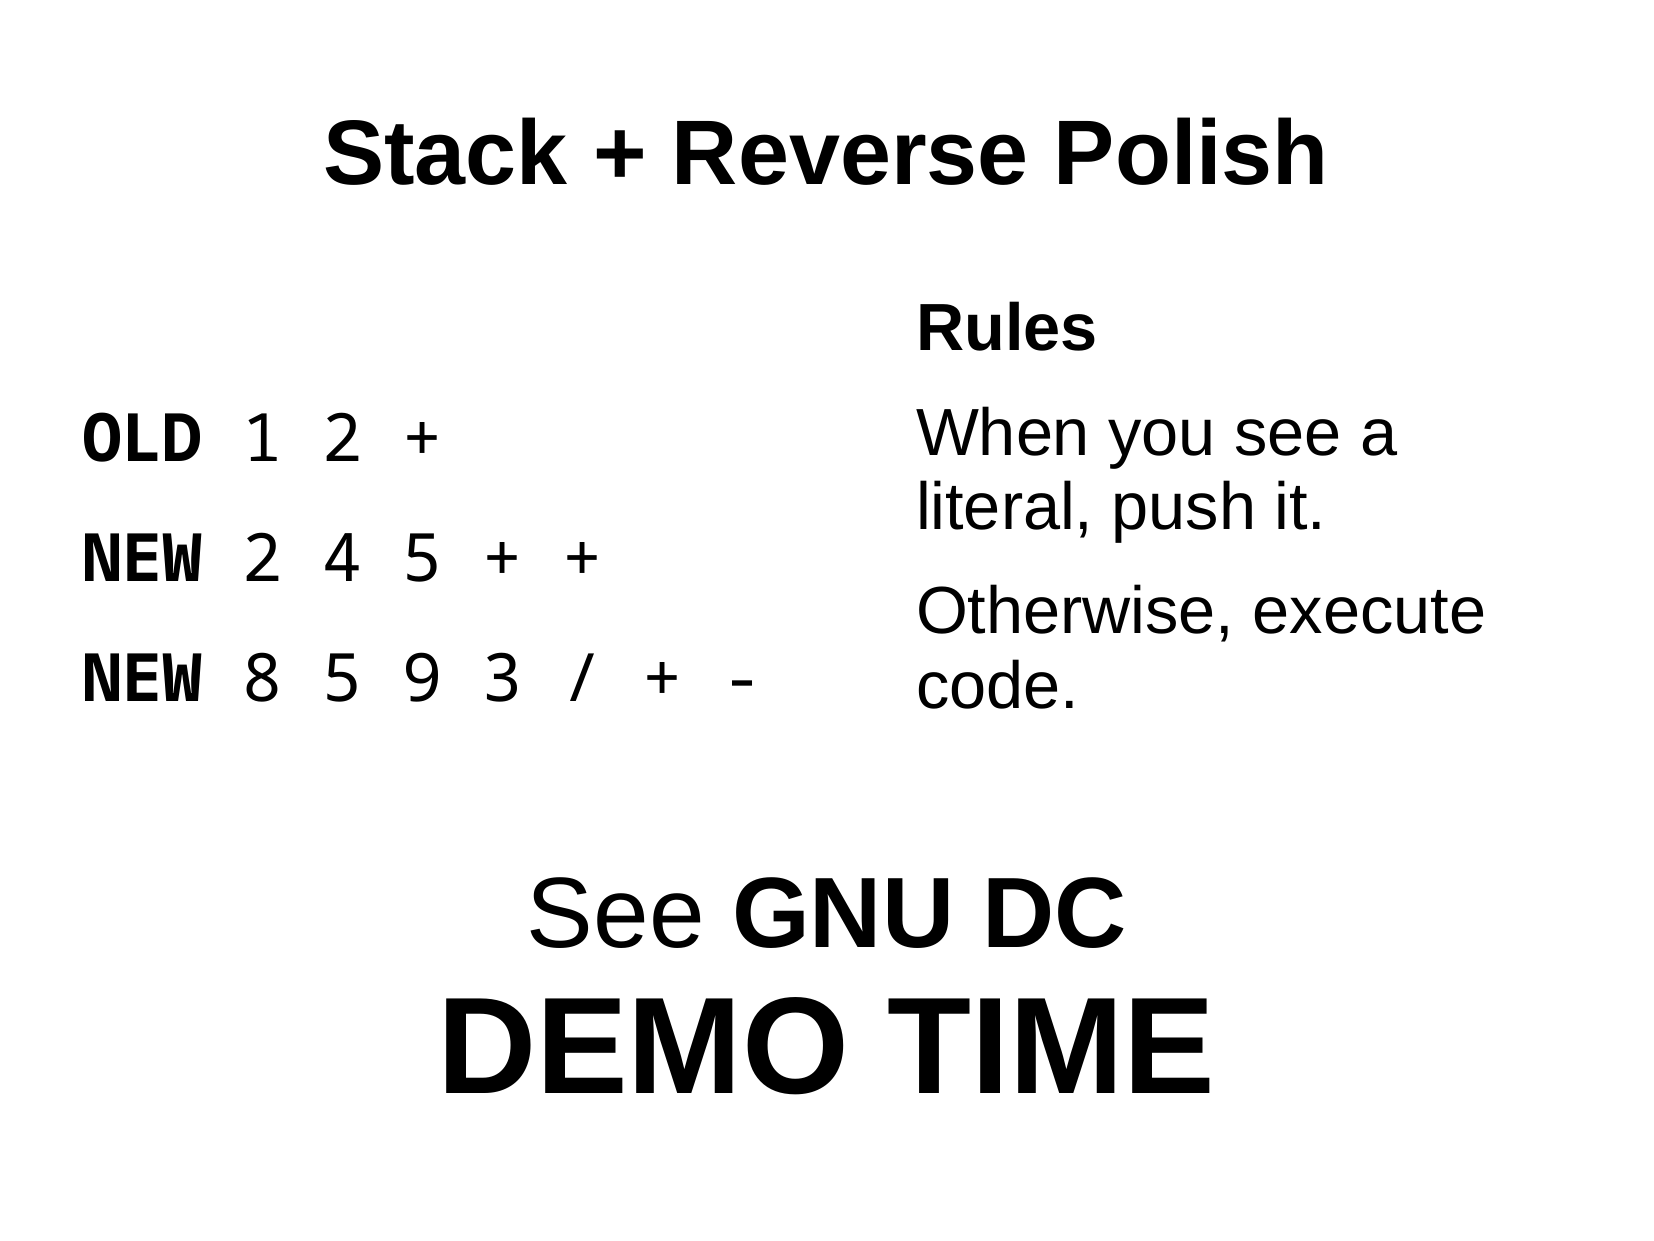

# Stack + Reverse Polish
Rules
When you see a literal, push it.
Otherwise, execute code.
OLD 1 2 +
NEW 2 4 5 + +
NEW 8 5 9 3 / + -
See GNU DC
DEMO TIME